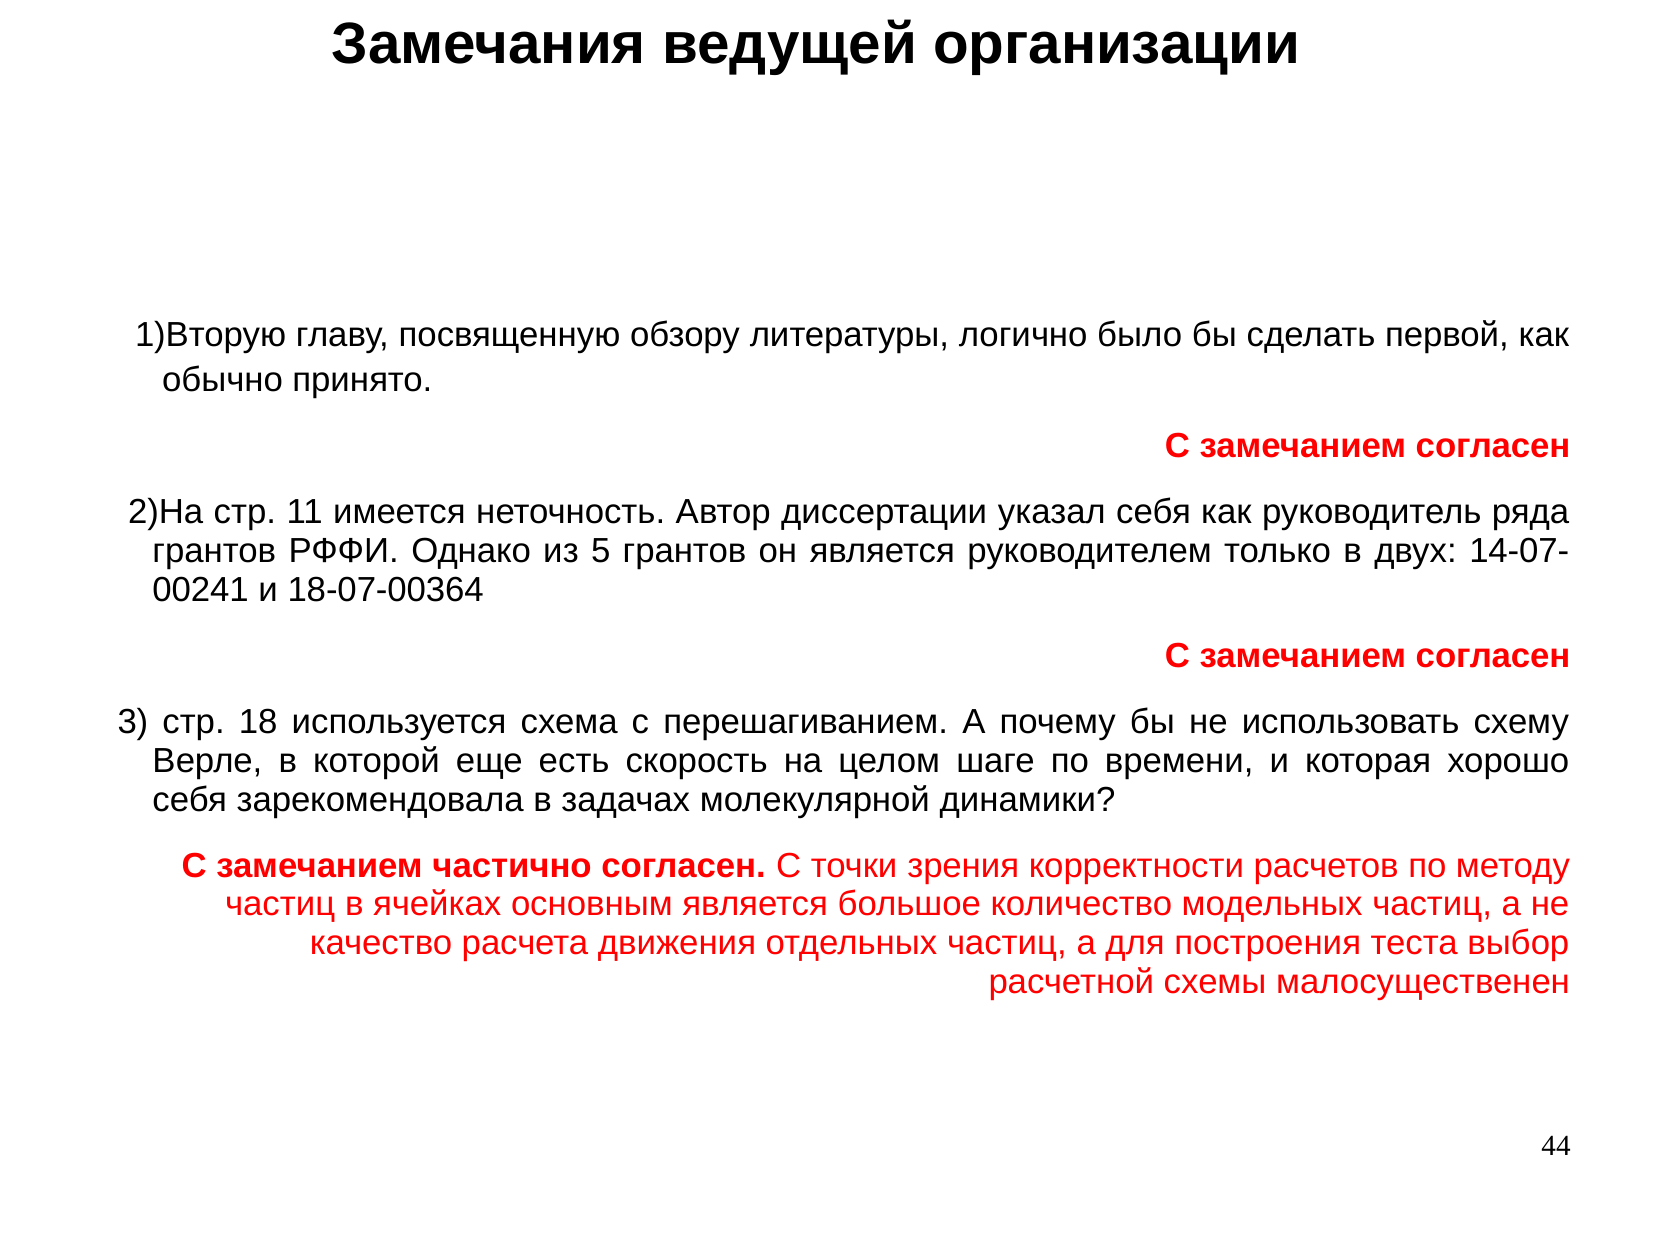

# Замечания ведущей организации
 1)Вторую главу, посвященную обзору литературы, логично было бы сделать первой, как обычно принято.
С замечанием согласен
 2)На стр. 11 имеется неточность. Автор диссертации указал себя как руководитель ряда грантов РФФИ. Однако из 5 грантов он является руководителем только в двух: 14-07-00241 и 18-07-00364
С замечанием согласен
3) стр. 18 используется схема с перешагиванием. А почему бы не использовать схему Верле, в которой еще есть скорость на целом шаге по времени, и которая хорошо себя зарекомендовала в задачах молекулярной динамики?
С замечанием частично согласен. С точки зрения корректности расчетов по методу частиц в ячейках основным является большое количество модельных частиц, а не качество расчета движения отдельных частиц, а для построения теста выбор расчетной схемы малосущественен
44